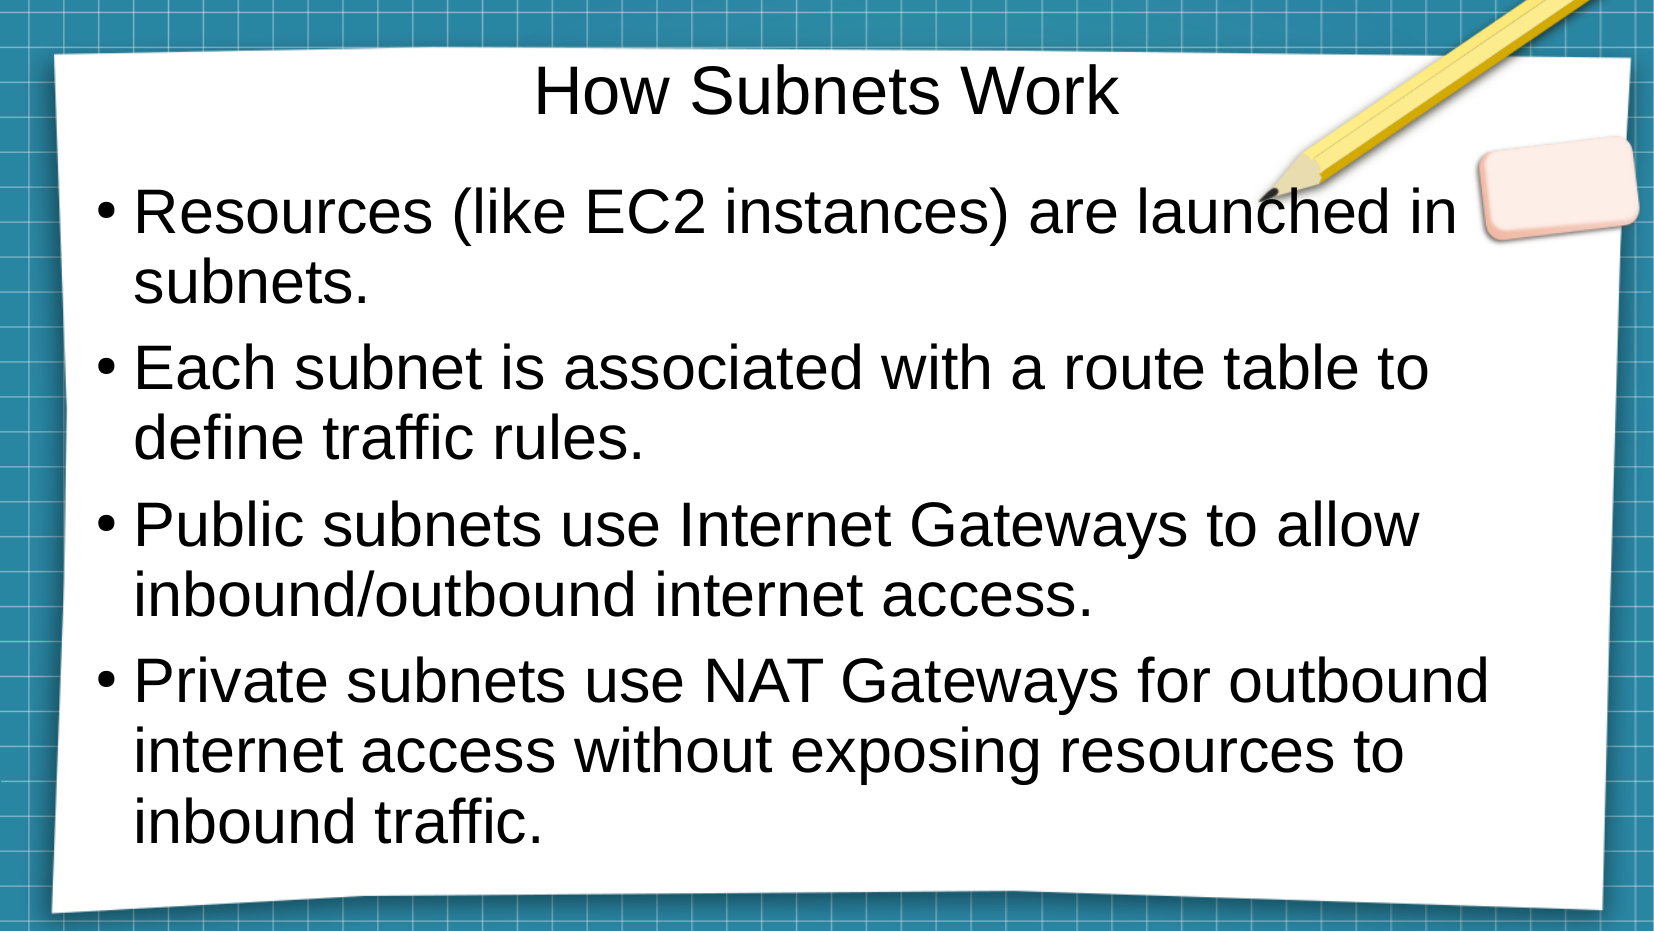

# How Subnets Work
Resources (like EC2 instances) are launched in subnets.
Each subnet is associated with a route table to define traffic rules.
Public subnets use Internet Gateways to allow inbound/outbound internet access.
Private subnets use NAT Gateways for outbound internet access without exposing resources to inbound traffic.